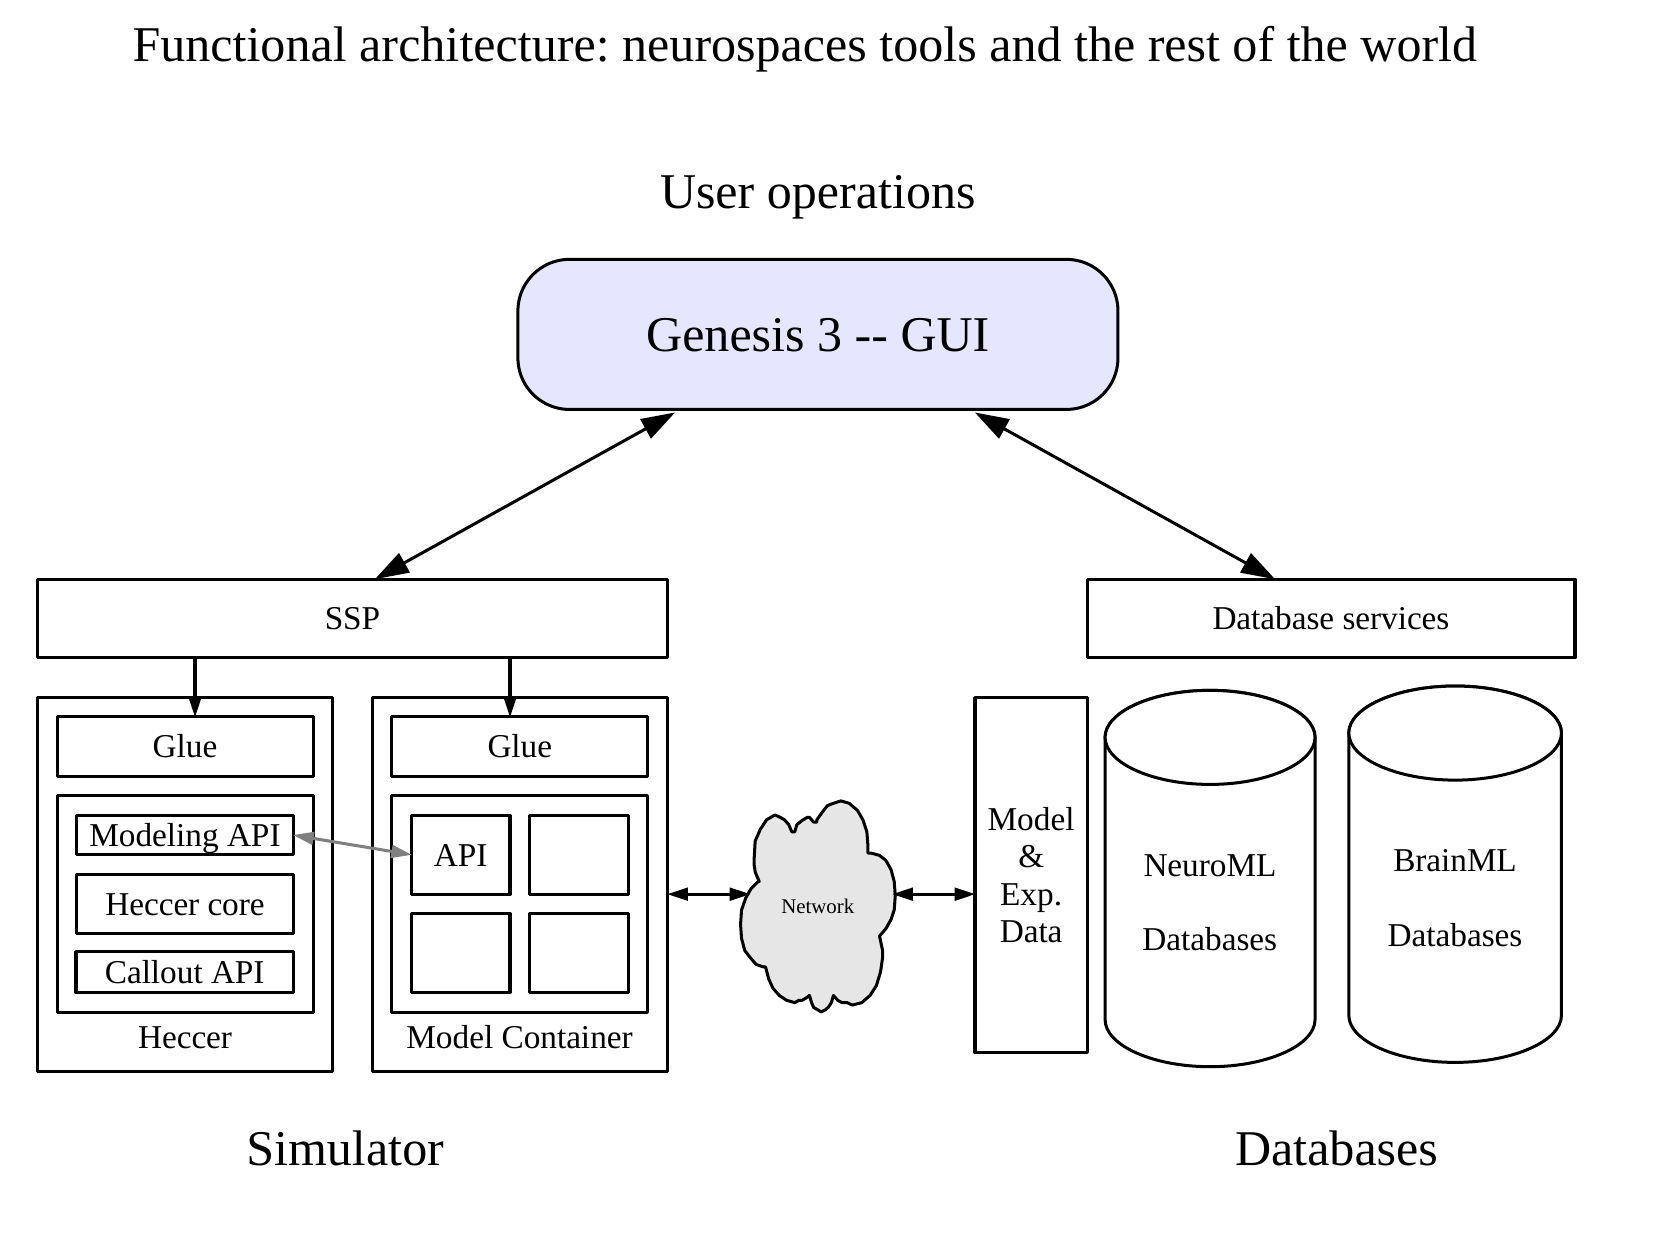

Functional architecture: neurospaces tools and the rest of the world
User operations
Genesis 3 -- GUI
SSP
Heccer
Model Container
Glue
Glue
Modeling API
API
Heccer core
Callout API
Database services
BrainML
Databases
NeuroML
Databases
Model
&
Exp.
Data
Network
Simulator
Databases